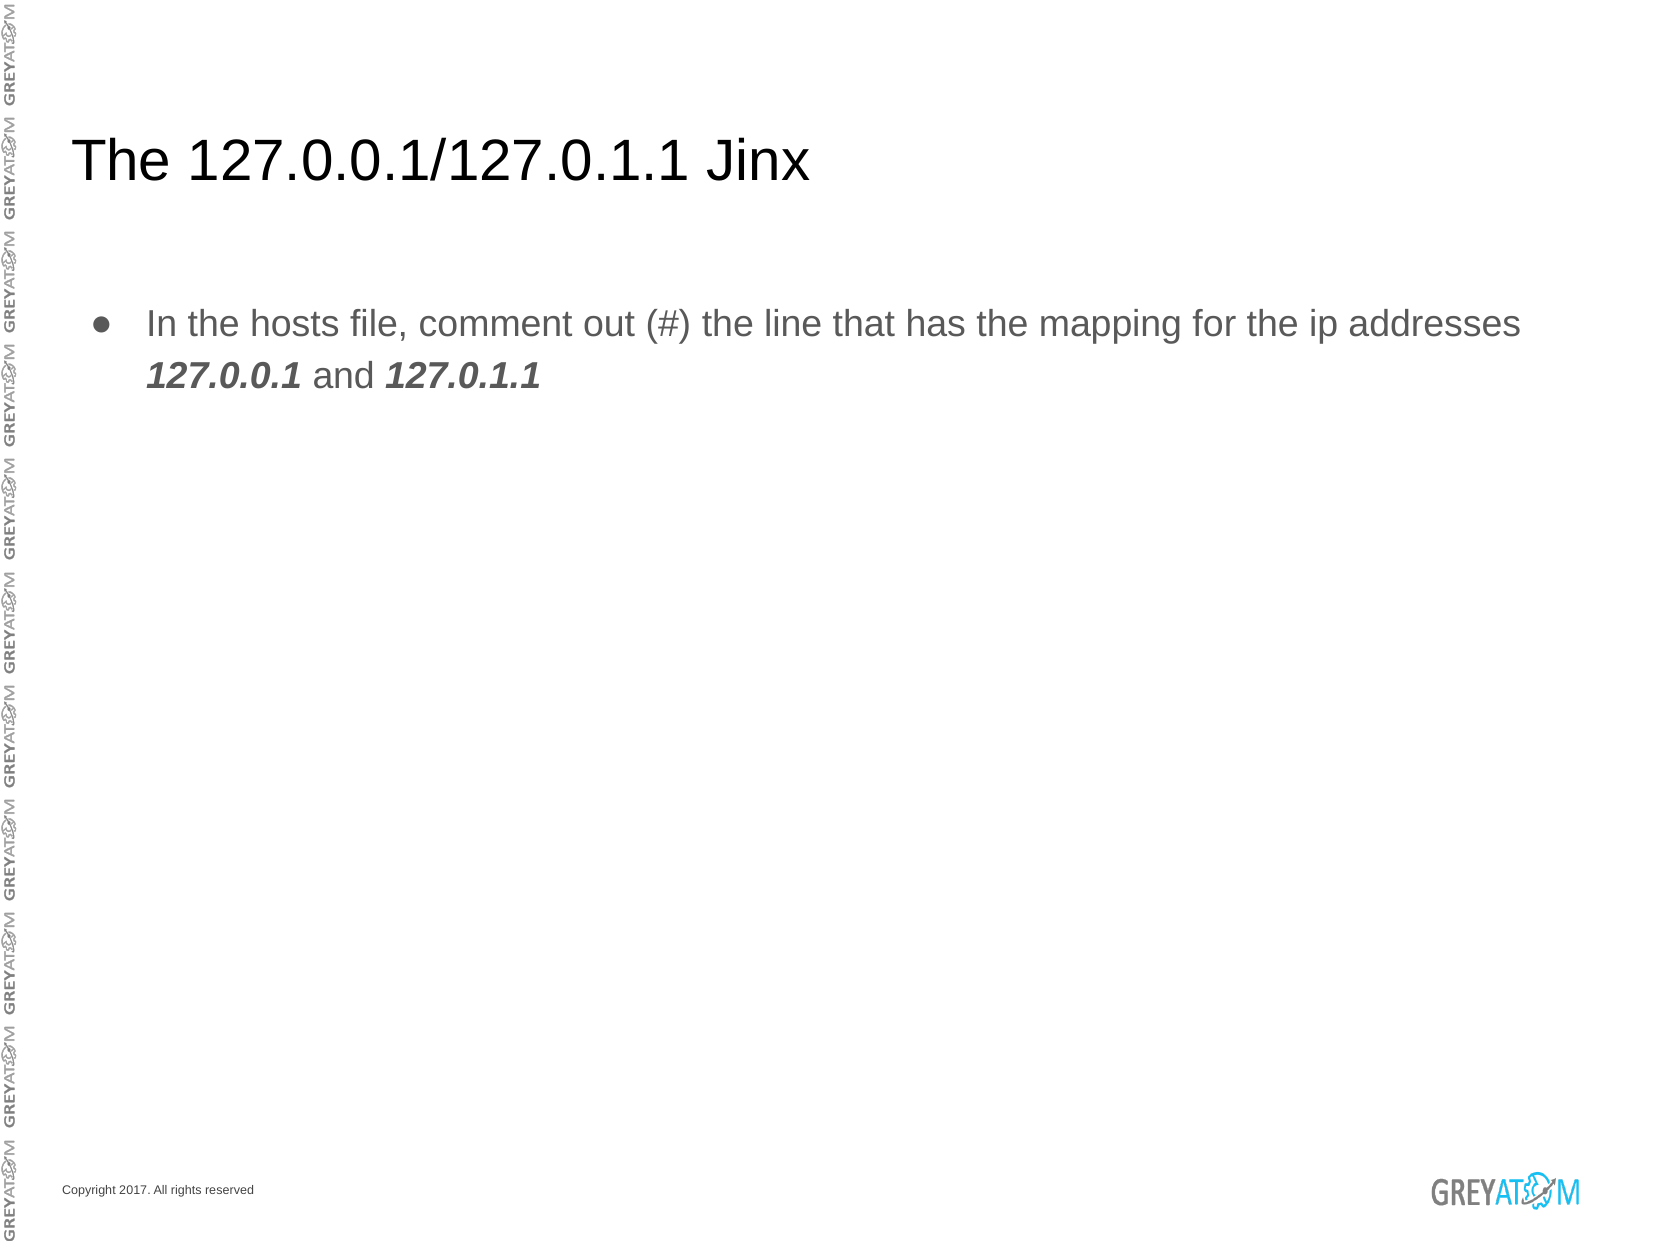

The 127.0.0.1/127.0.1.1 Jinx
In the hosts file, comment out (#) the line that has the mapping for the ip addresses 127.0.0.1 and 127.0.1.1